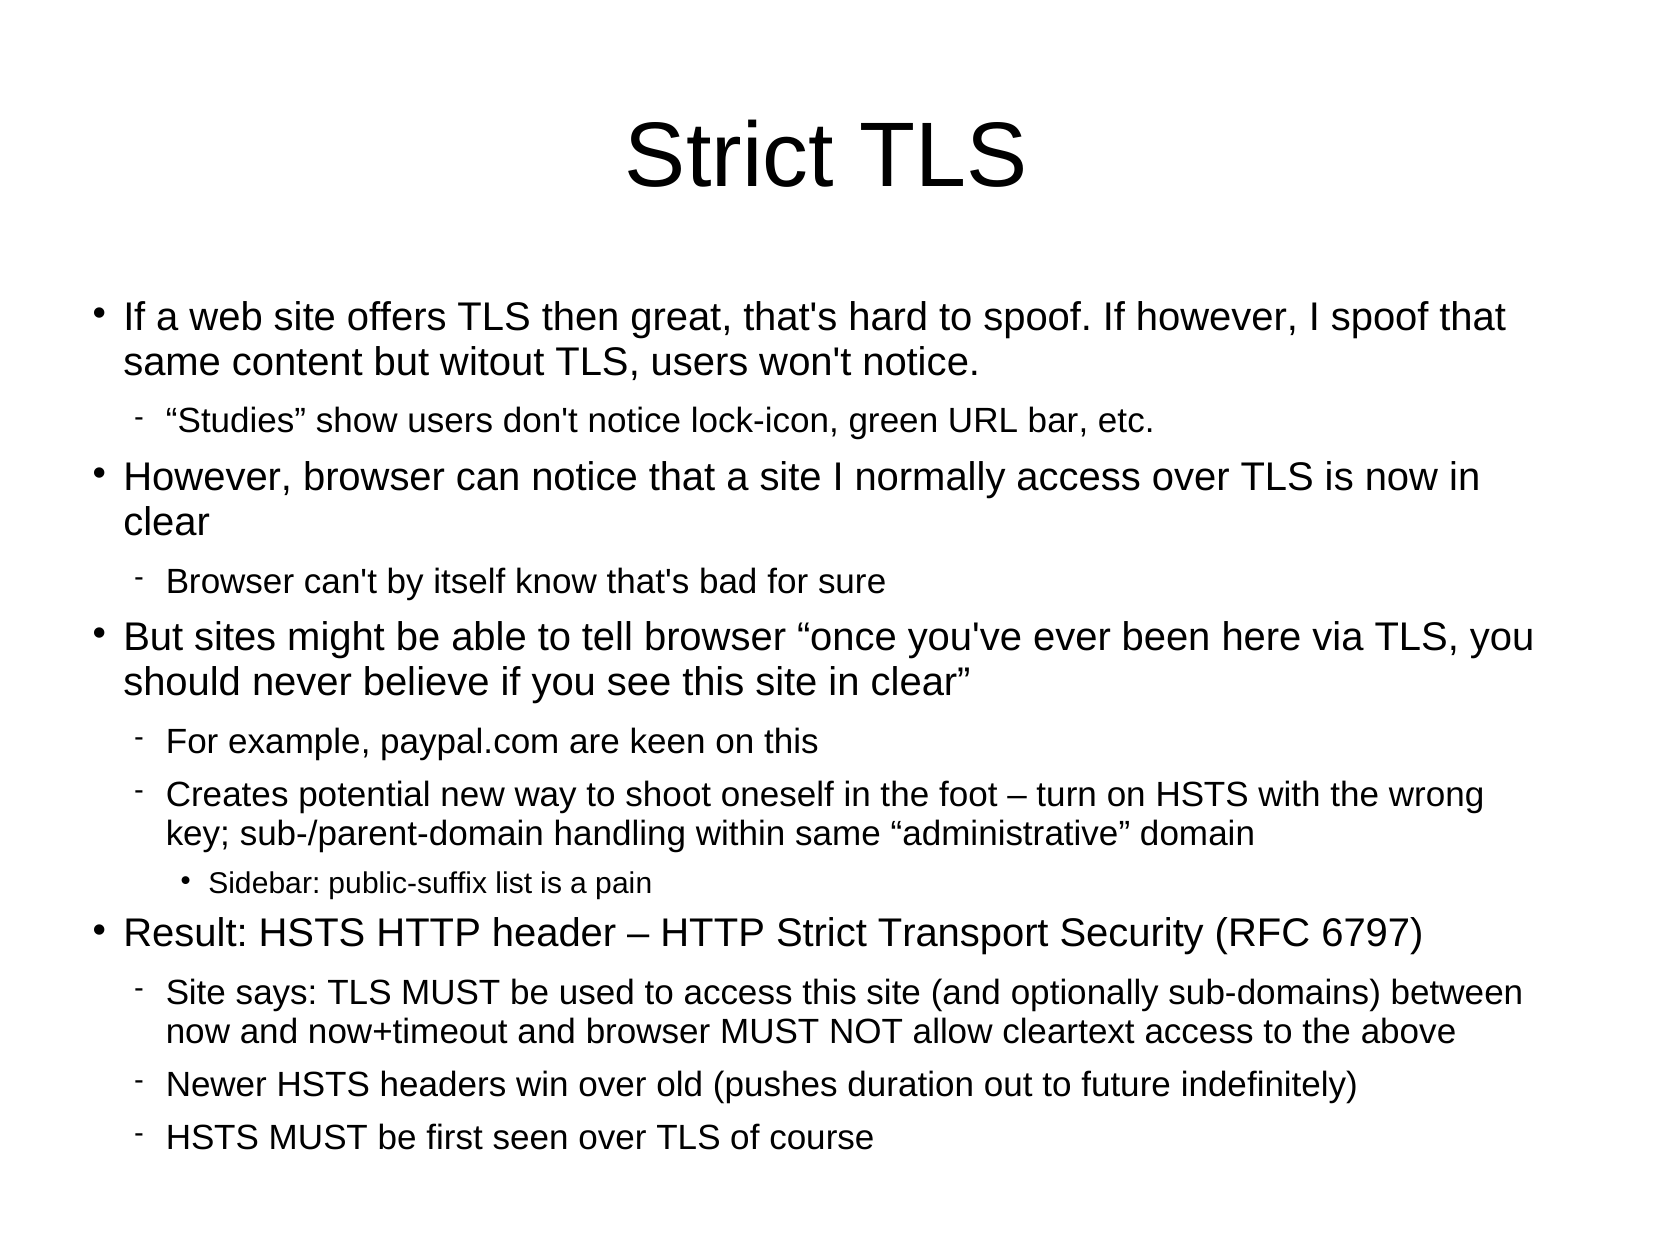

# Strict TLS
If a web site offers TLS then great, that's hard to spoof. If however, I spoof that same content but witout TLS, users won't notice.
“Studies” show users don't notice lock-icon, green URL bar, etc.
However, browser can notice that a site I normally access over TLS is now in clear
Browser can't by itself know that's bad for sure
But sites might be able to tell browser “once you've ever been here via TLS, you should never believe if you see this site in clear”
For example, paypal.com are keen on this
Creates potential new way to shoot oneself in the foot – turn on HSTS with the wrong key; sub-/parent-domain handling within same “administrative” domain
Sidebar: public-suffix list is a pain
Result: HSTS HTTP header – HTTP Strict Transport Security (RFC 6797)
Site says: TLS MUST be used to access this site (and optionally sub-domains) between now and now+timeout and browser MUST NOT allow cleartext access to the above
Newer HSTS headers win over old (pushes duration out to future indefinitely)
HSTS MUST be first seen over TLS of course